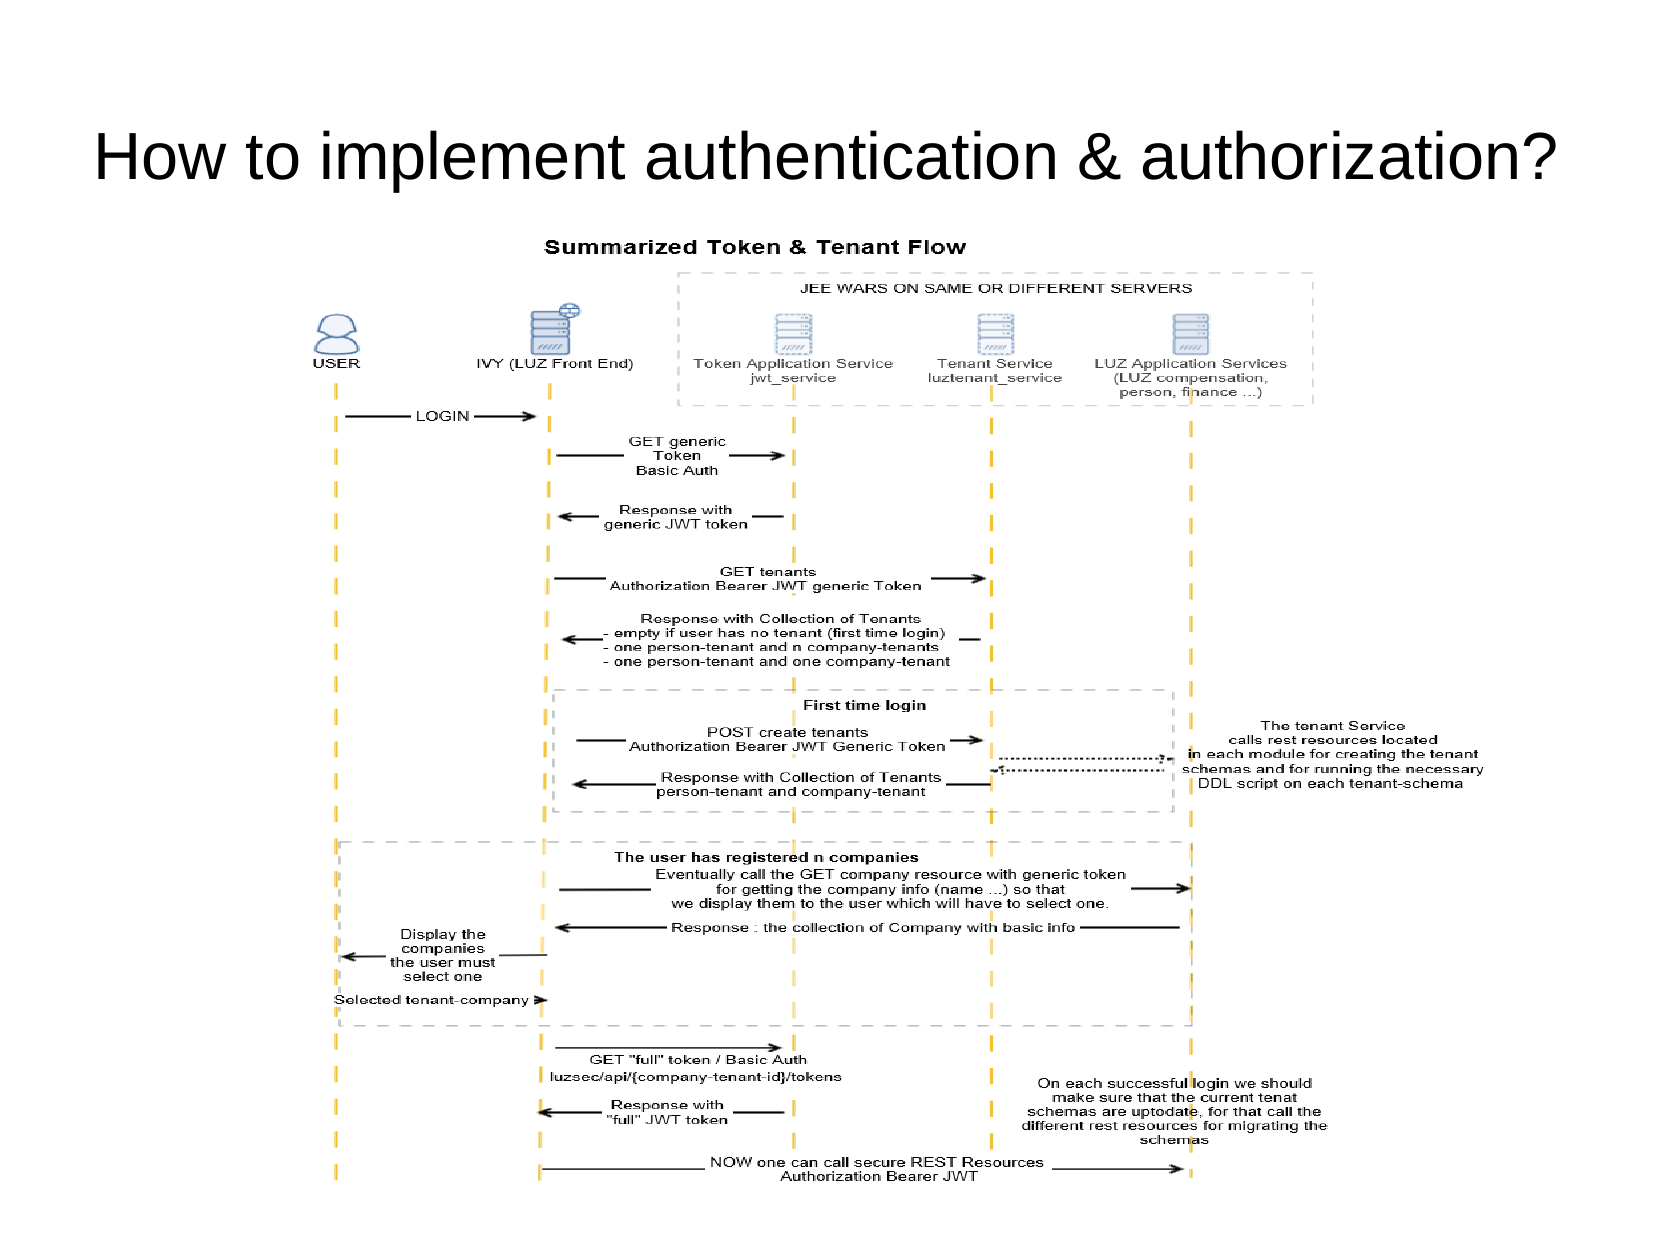

# How to implement authentication & authorization?